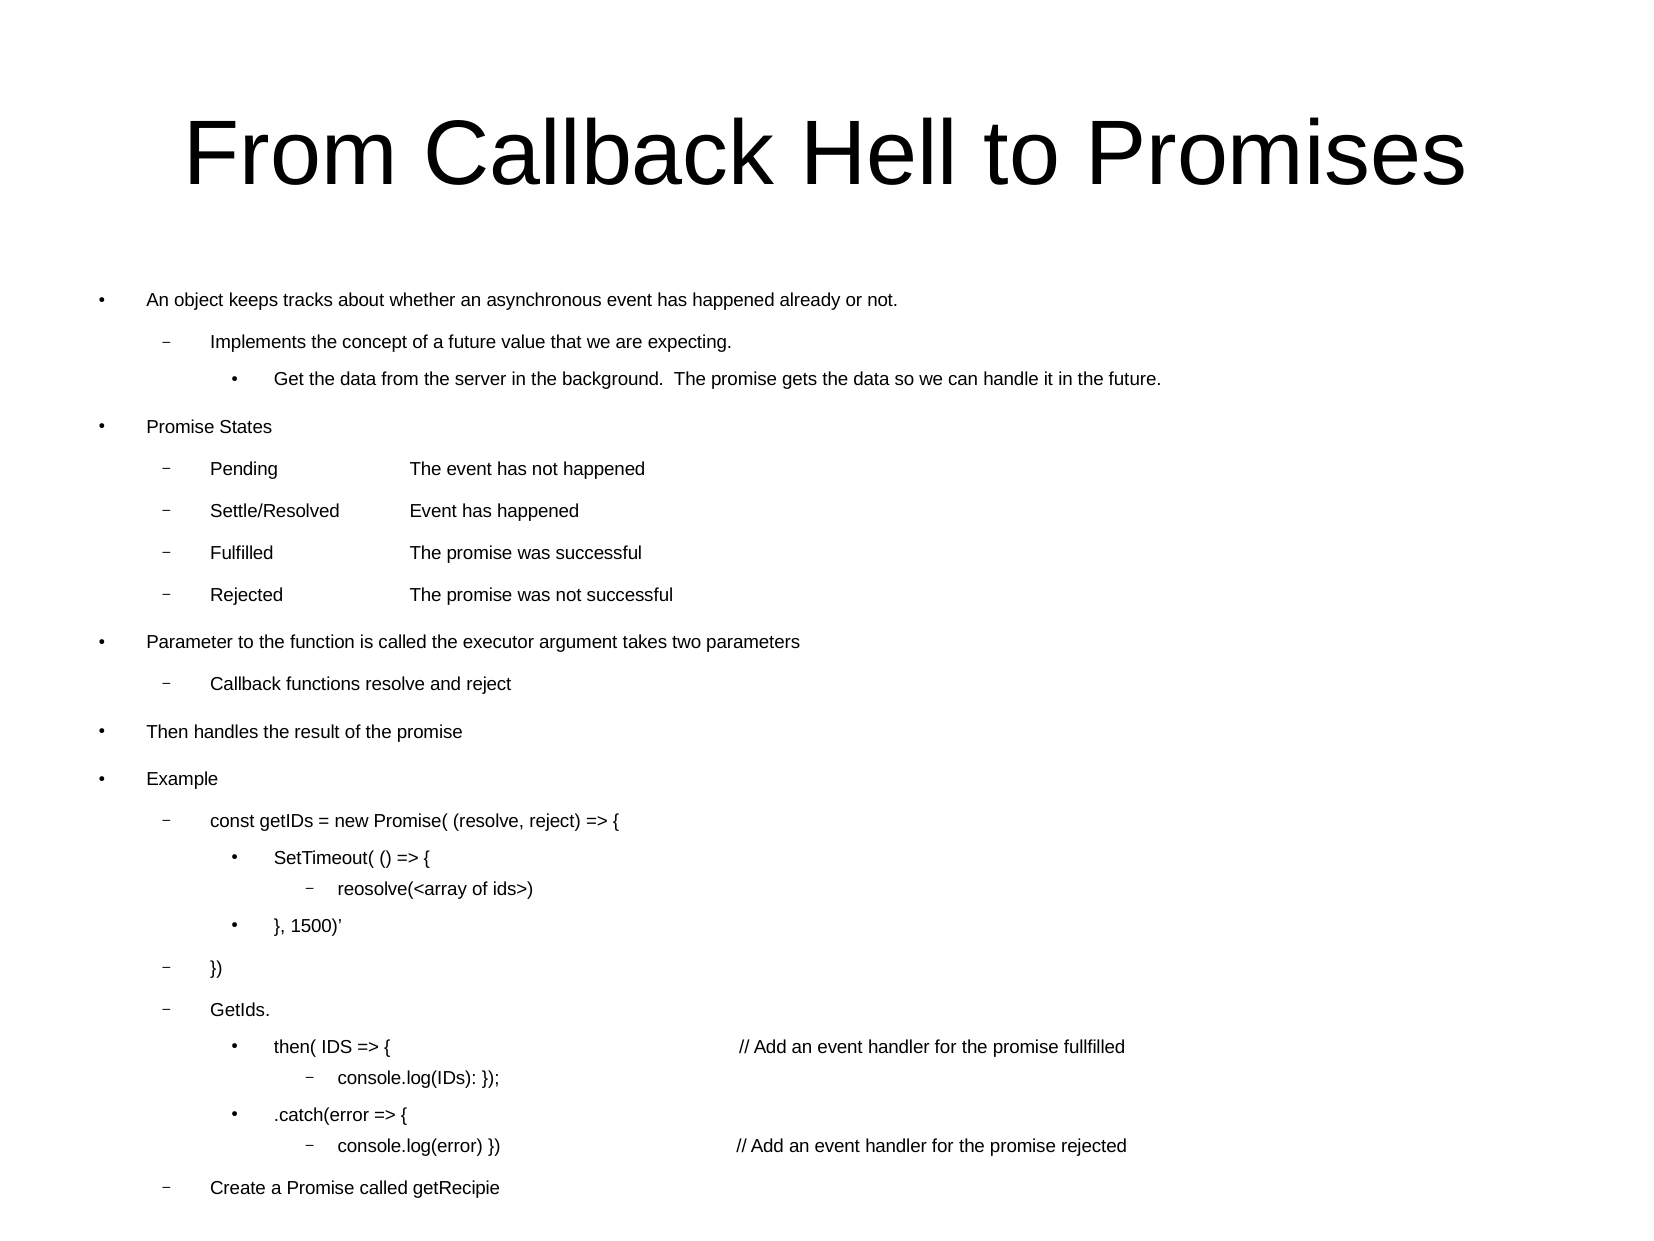

# From Callback Hell to Promises
An object keeps tracks about whether an asynchronous event has happened already or not.
Implements the concept of a future value that we are expecting.
Get the data from the server in the background. The promise gets the data so we can handle it in the future.
Promise States
Pending 		The event has not happened
Settle/Resolved		Event has happened
Fulfilled 		The promise was successful
Rejected		The promise was not successful
Parameter to the function is called the executor argument takes two parameters
Callback functions resolve and reject
Then handles the result of the promise
Example
const getIDs = new Promise( (resolve, reject) => {
SetTimeout( () => {
reosolve(<array of ids>)
}, 1500)’
})
GetIds.
then( IDS => {						// Add an event handler for the promise fullfilled
console.log(IDs): });
.catch(error => {
console.log(error) })				// Add an event handler for the promise rejected
Create a Promise called getRecipie